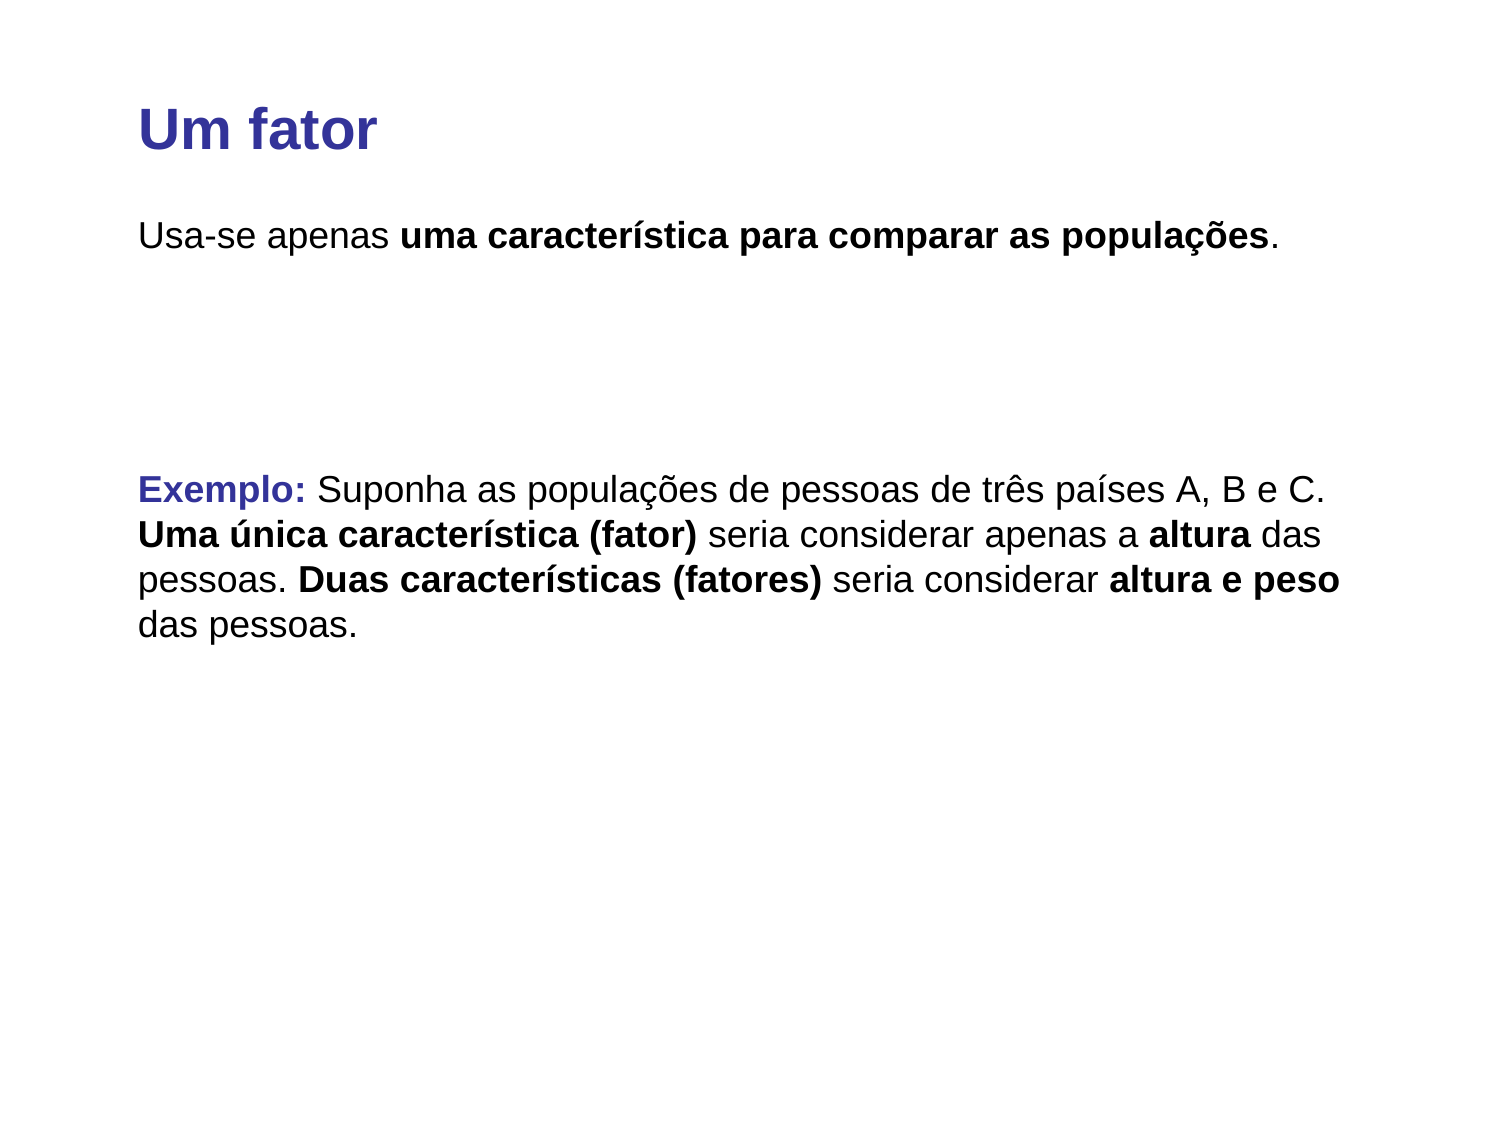

Um fator
Usa-se apenas uma característica para comparar as populações.
Exemplo: Suponha as populações de pessoas de três países A, B e C. Uma única característica (fator) seria considerar apenas a altura das pessoas. Duas características (fatores) seria considerar altura e peso das pessoas.